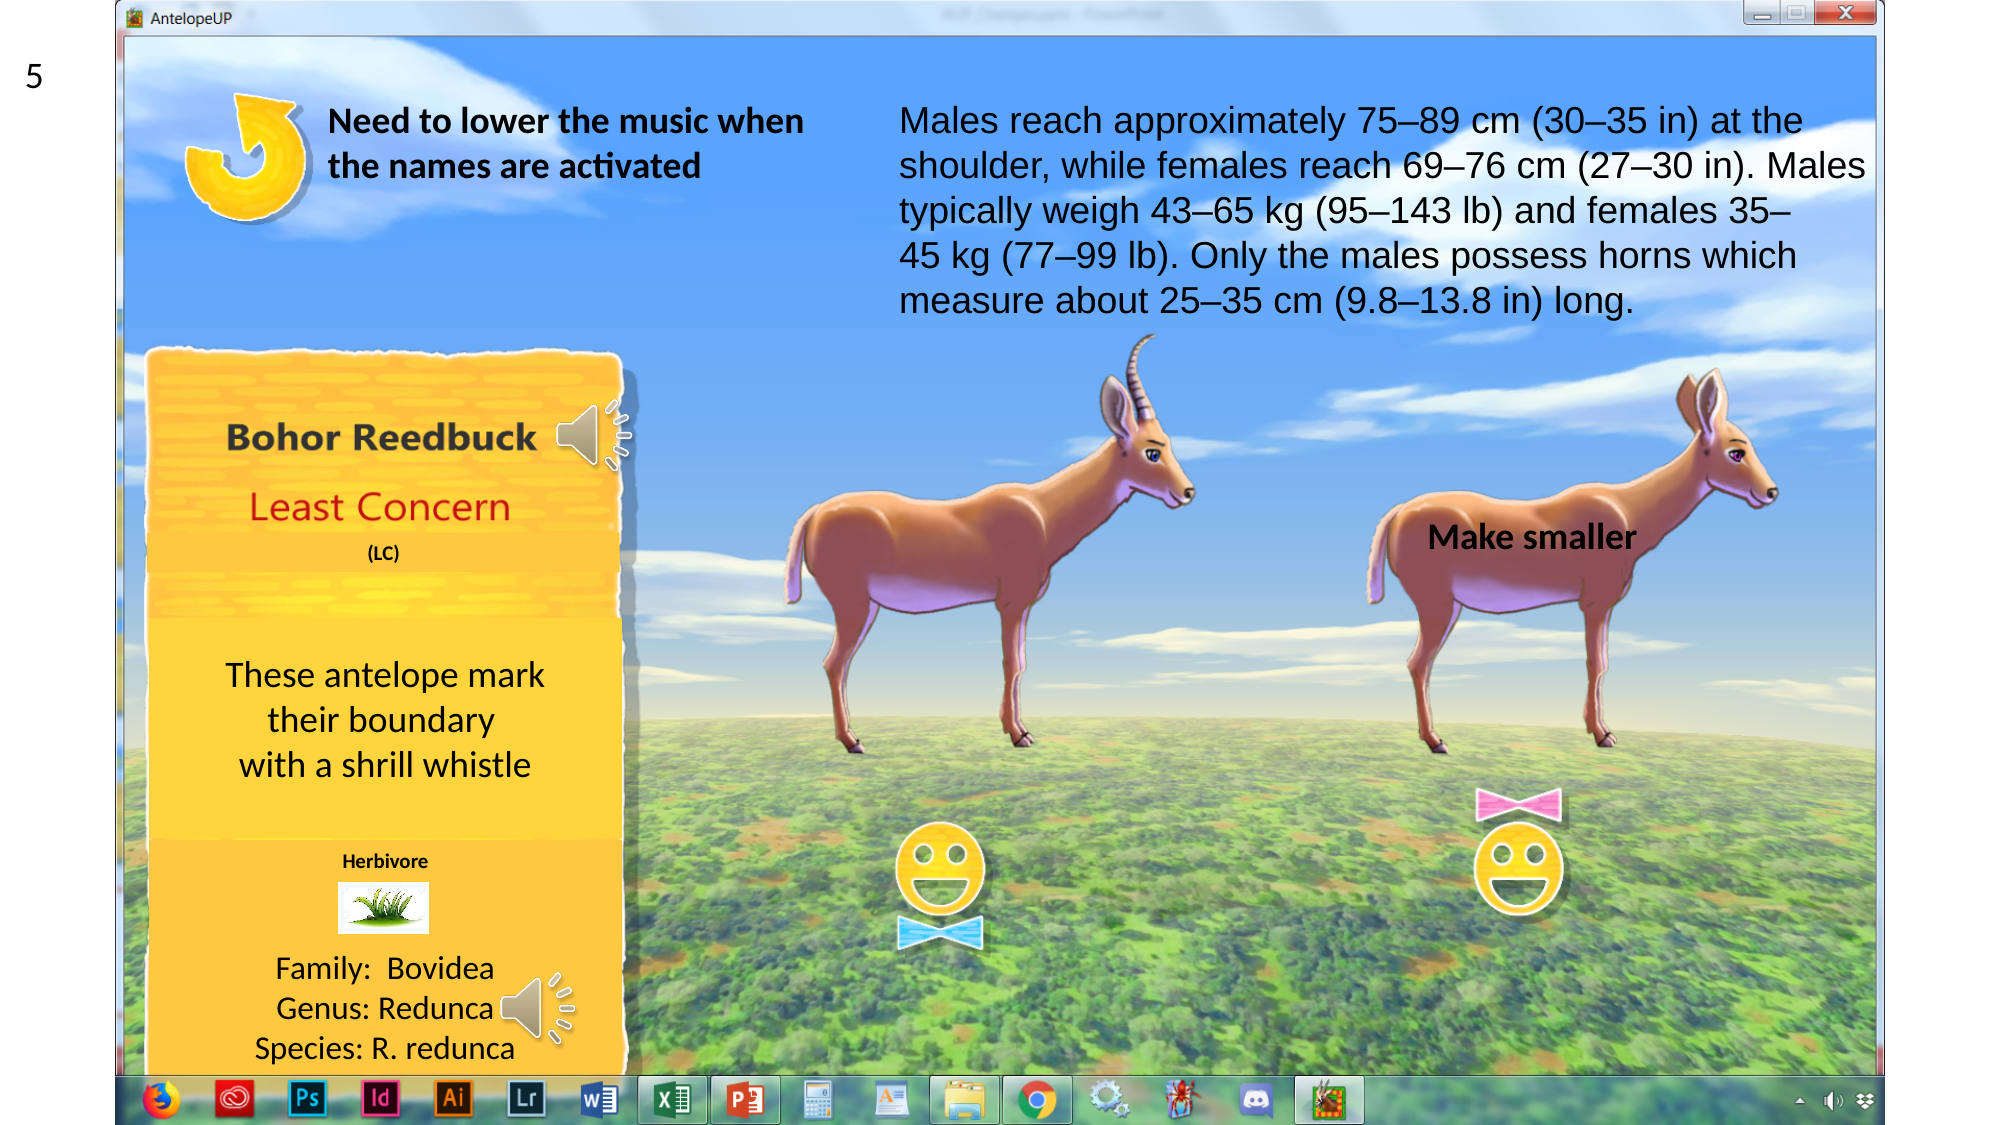

5
Need to lower the music when the names are activated
Males reach approximately 75–89 cm (30–35 in) at the shoulder, while females reach 69–76 cm (27–30 in). Males typically weigh 43–65 kg (95–143 lb) and females 35–45 kg (77–99 lb). Only the males possess horns which measure about 25–35 cm (9.8–13.8 in) long.
Make smaller
(LC)
These antelope mark
their boundary
with a shrill whistle
Herbivore
Family: Bovidea
Genus: Redunca
Species: R. redunca